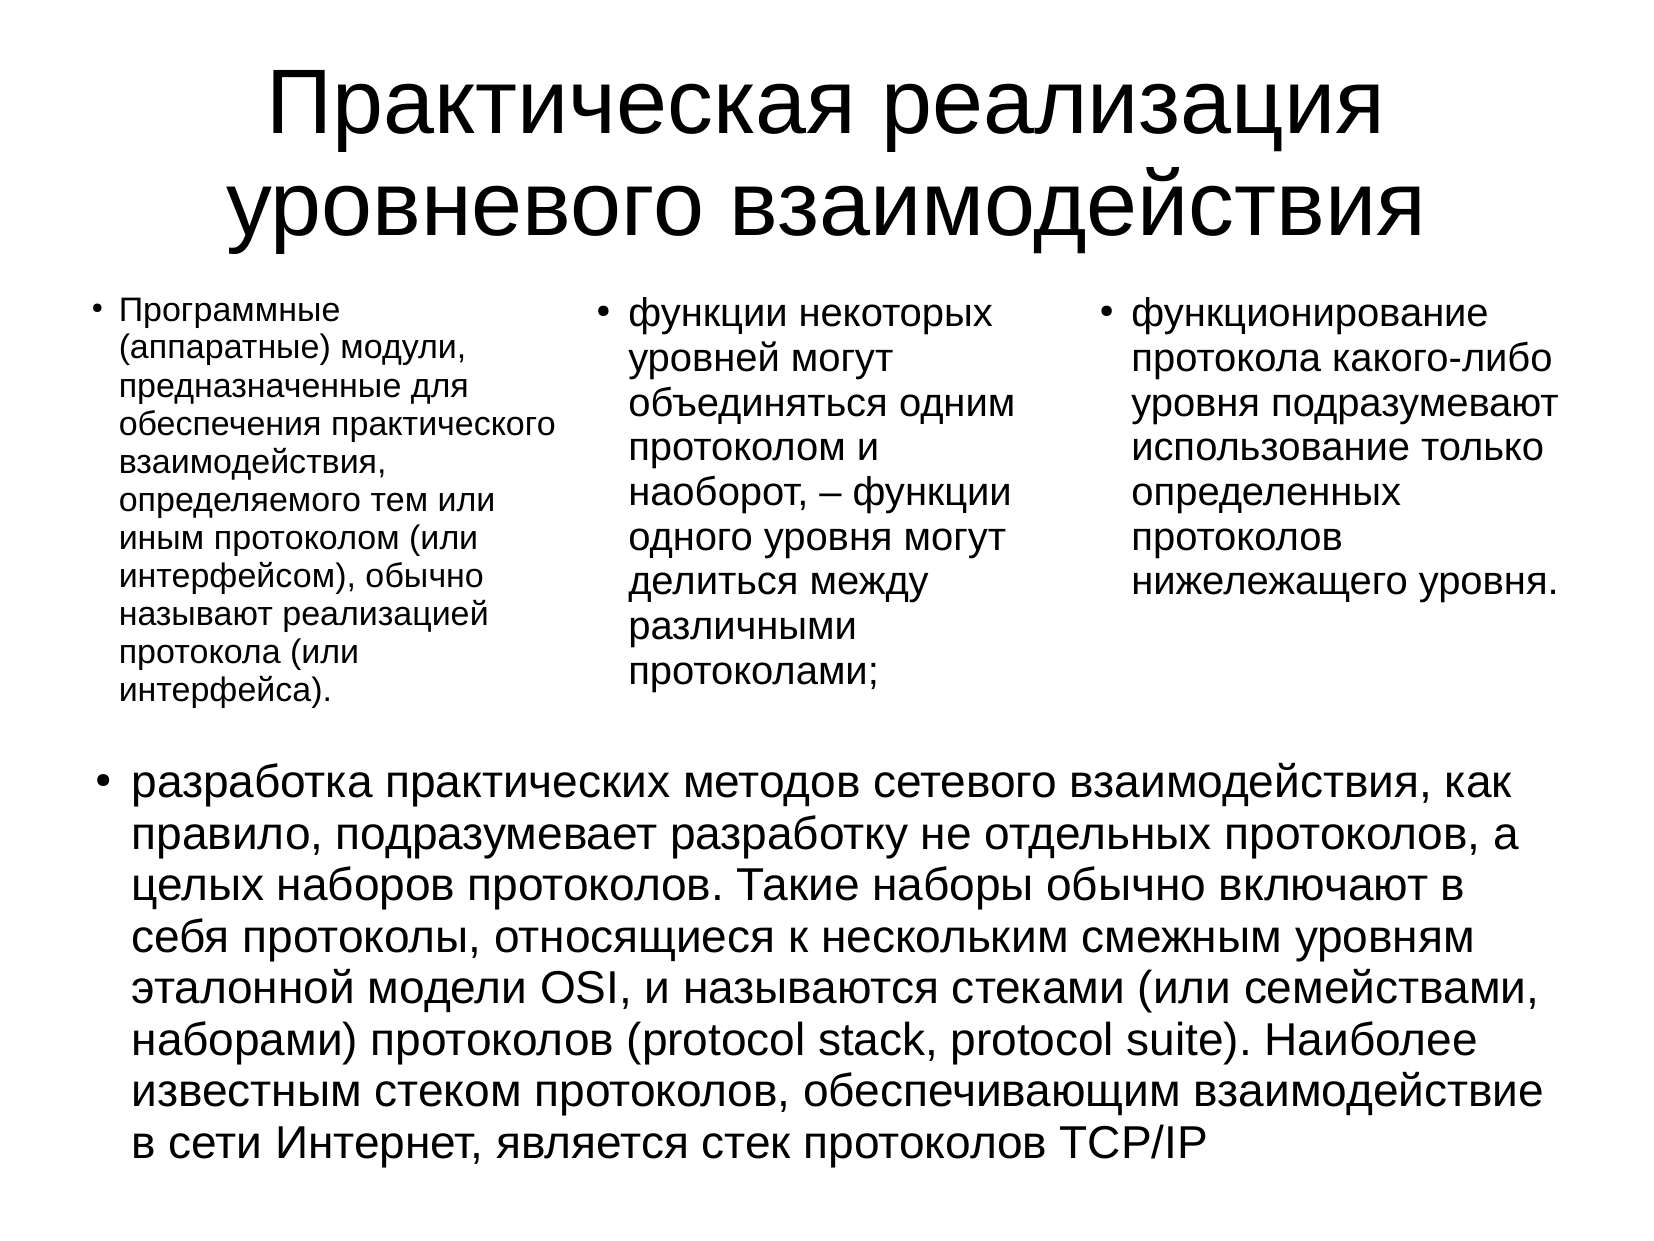

# Практическая реализация уровневого взаимодействия
Программные (аппаратные) модули, предназначенные для обеспечения практического взаимодействия, определяемого тем или иным протоколом (или интерфейсом), обычно называют реализацией протокола (или интерфейса).
функции некоторых уровней могут объединяться одним протоколом и наоборот, – функции одного уровня могут делиться между различными протоколами;
функционирование протокола какого-либо уровня подразумевают использование только определенных протоколов нижележащего уровня.
разработка практических методов сетевого взаимодействия, как правило, подразумевает разработку не отдельных протоколов, а целых наборов протоколов. Такие наборы обычно включают в себя протоколы, относящиеся к нескольким смежным уровням эталонной модели OSI, и называются стеками (или семействами, наборами) протоколов (protocol stack, protocol suite). Наиболее известным стеком протоколов, обеспечивающим взаимодействие в сети Интернет, является стек протоколов TCP/IP